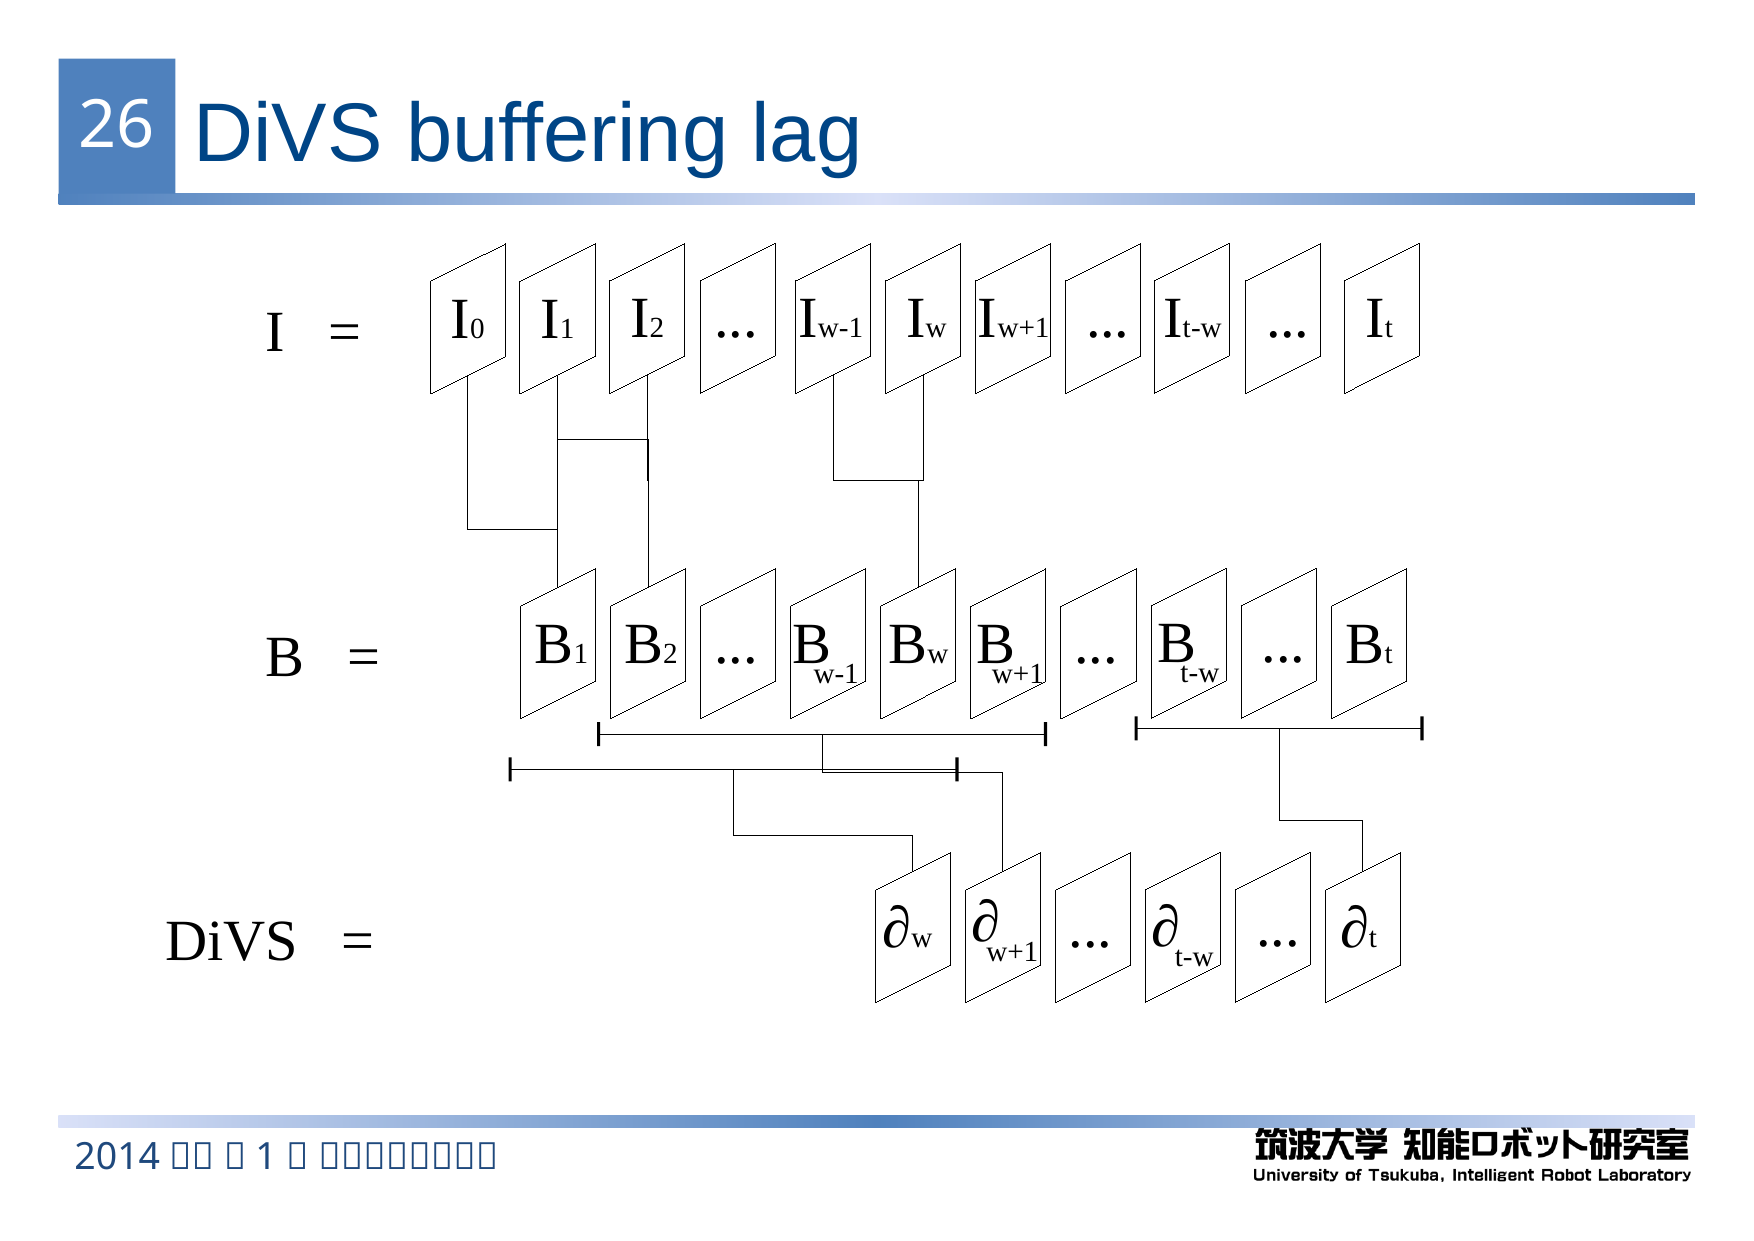

# DiVS buffering lag
Iw-1
Iw
Iw+1
...
It-w
...
It
I2
...
I0
I1
I =
B
...
B2
...
Bw
B
...
Bt
B1
B
B =
t-w
w+1
w-1
∂
∂
...
∂w
...
∂t
DiVS =
w+1
t-w